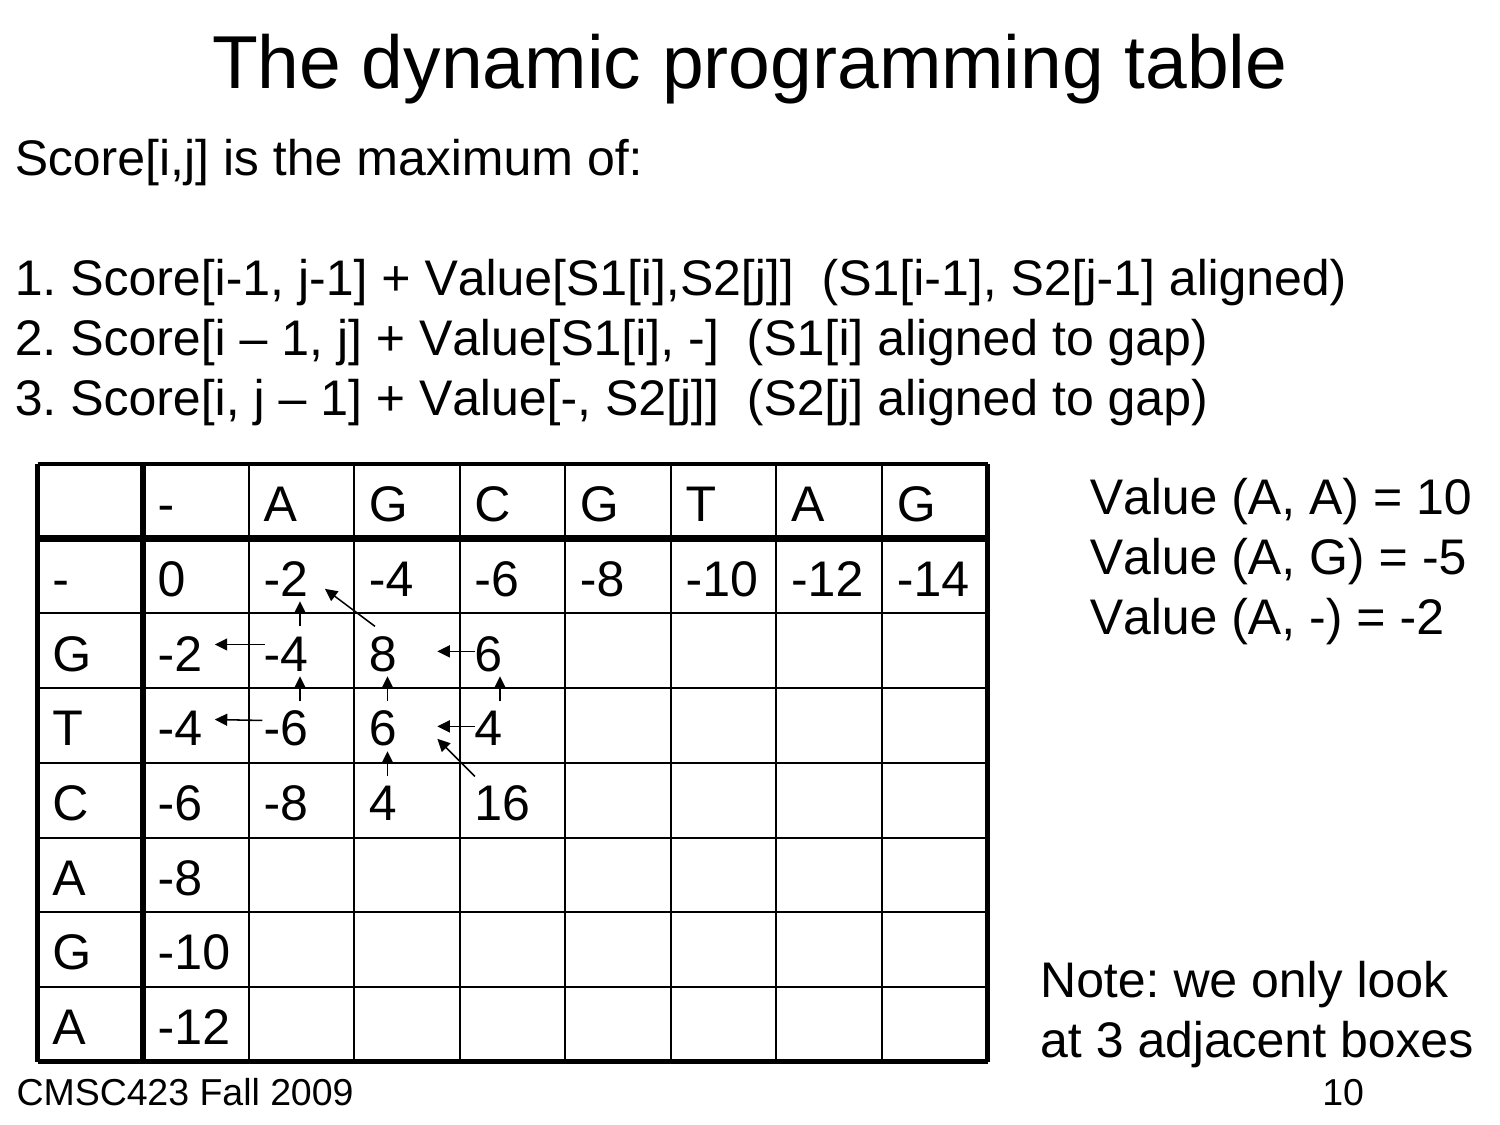

# The dynamic programming table
Score[i,j] is the maximum of:
1. Score[i-1, j-1] + Value[S1[i],S2[j]] (S1[i-1], S2[j-1] aligned)
2. Score[i – 1, j] + Value[S1[i], -] (S1[i] aligned to gap)
3. Score[i, j – 1] + Value[-, S2[j]] (S2[j] aligned to gap)
Value (A, A) = 10
Value (A, G) = -5
Value (A, -) = -2
-
A
G
C
G
T
A
G
-
0
-2
-4
-6
-8
-10
-12
-14
G
-2
-4
8
6
T
-4
-6
6
4
C
-6
-8
4
16
A
-8
G
-10
A
-12
Note: we only look
at 3 adjacent boxes
CMSC423 Fall 2009
10